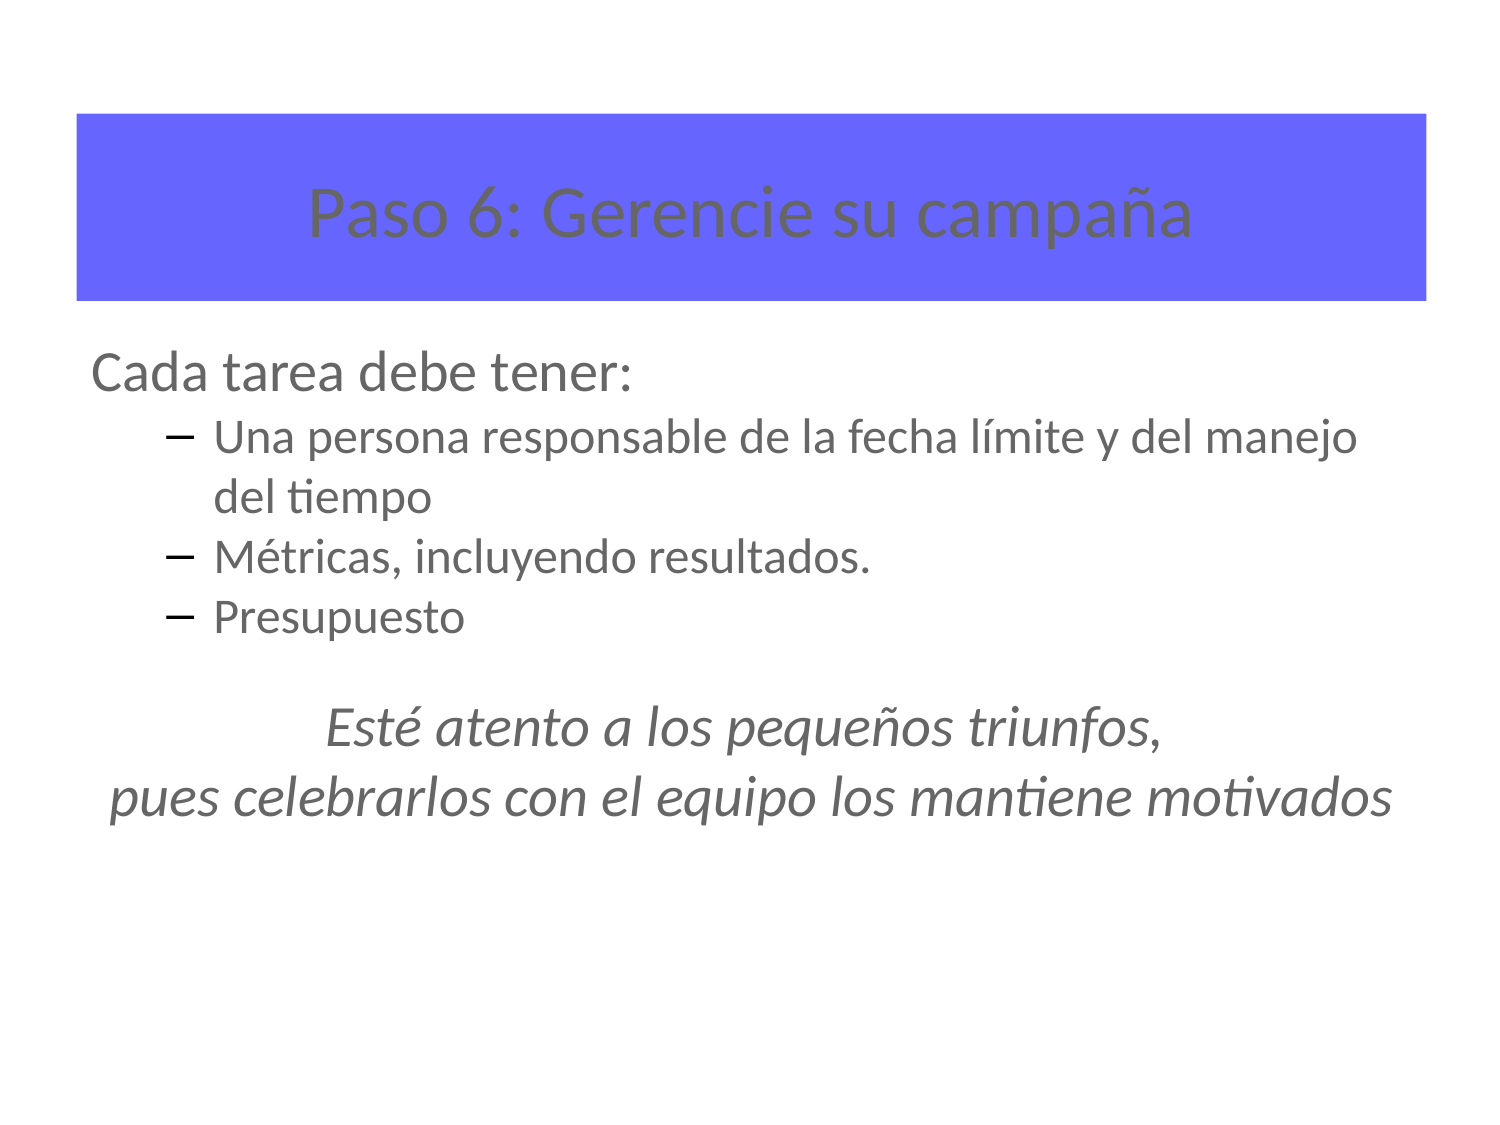

Paso 6: Gerencie su campaña
Cada tarea debe tener:
Una persona responsable de la fecha límite y del manejo del tiempo
Métricas, incluyendo resultados.
Presupuesto
Esté atento a los pequeños triunfos,
pues celebrarlos con el equipo los mantiene motivados